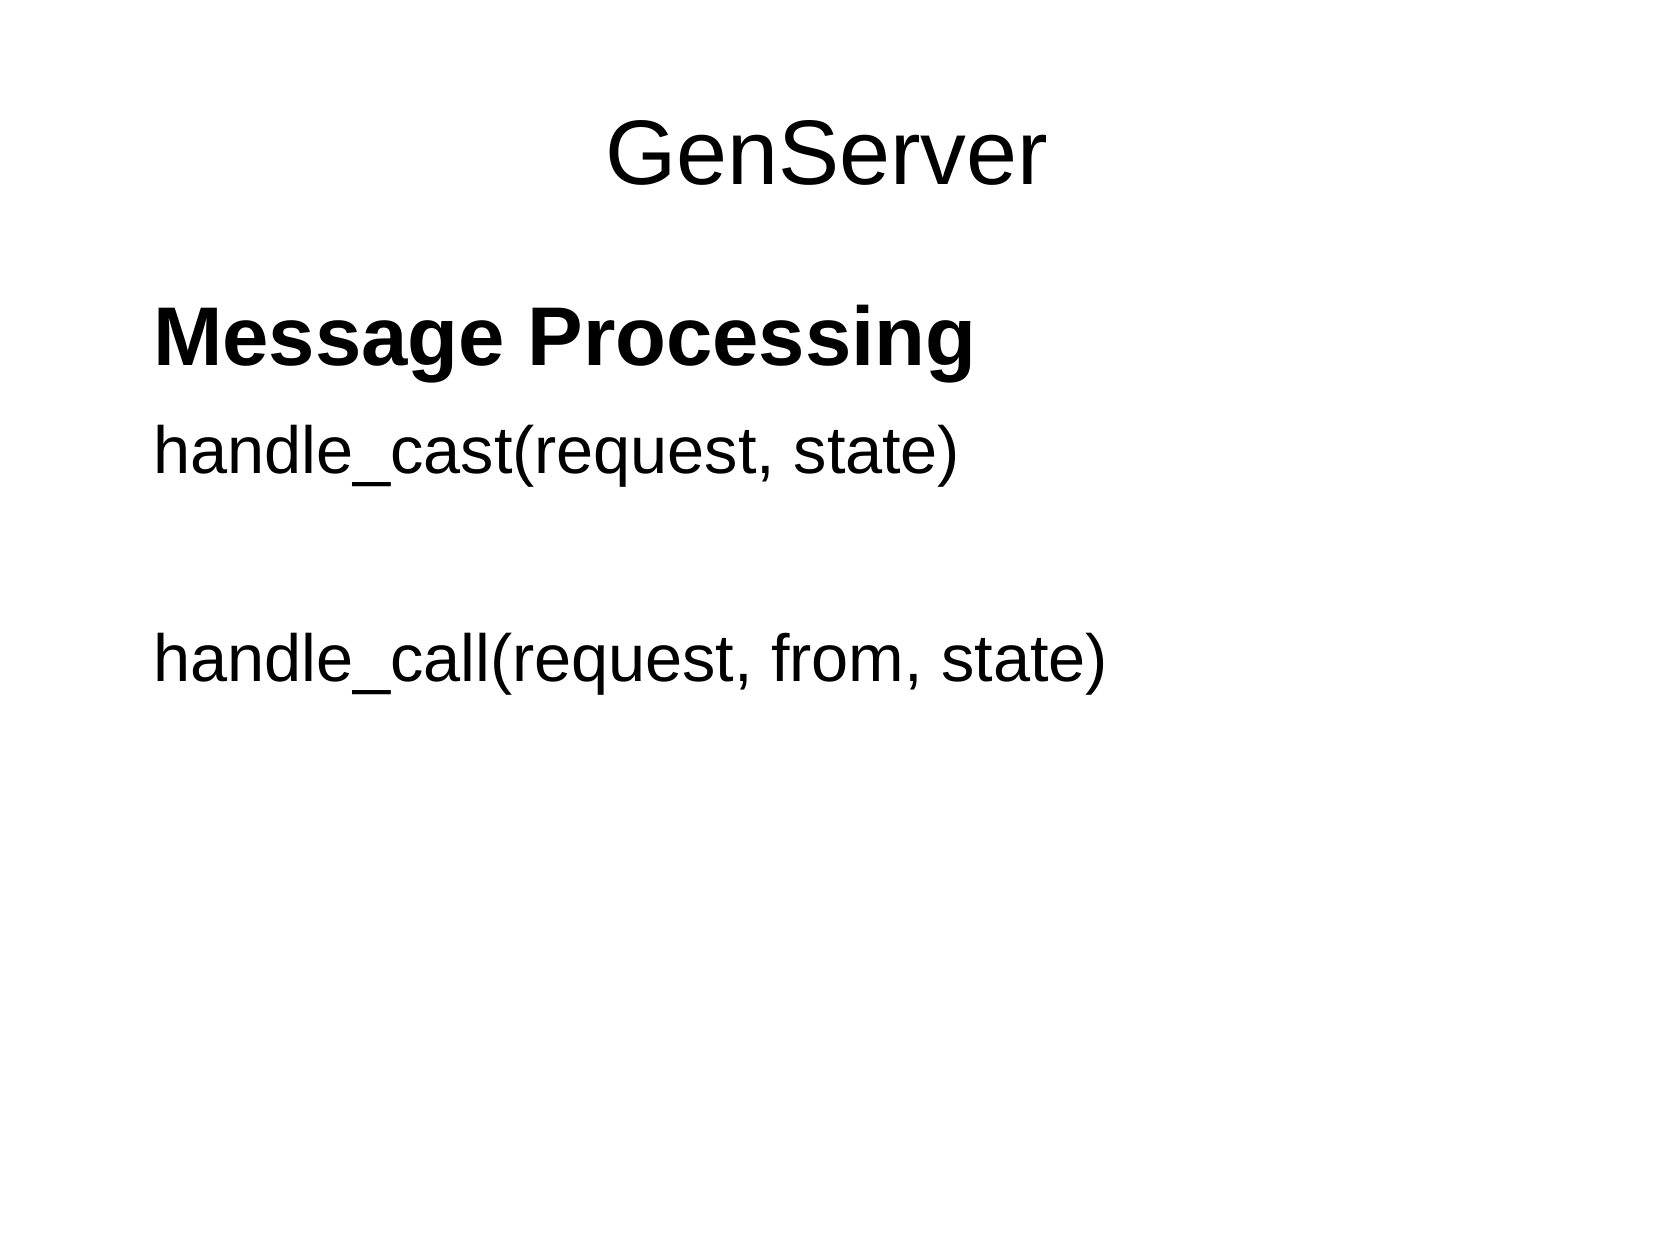

# GenServer
Message Processing
handle_cast(request, state)
handle_call(request, from, state)